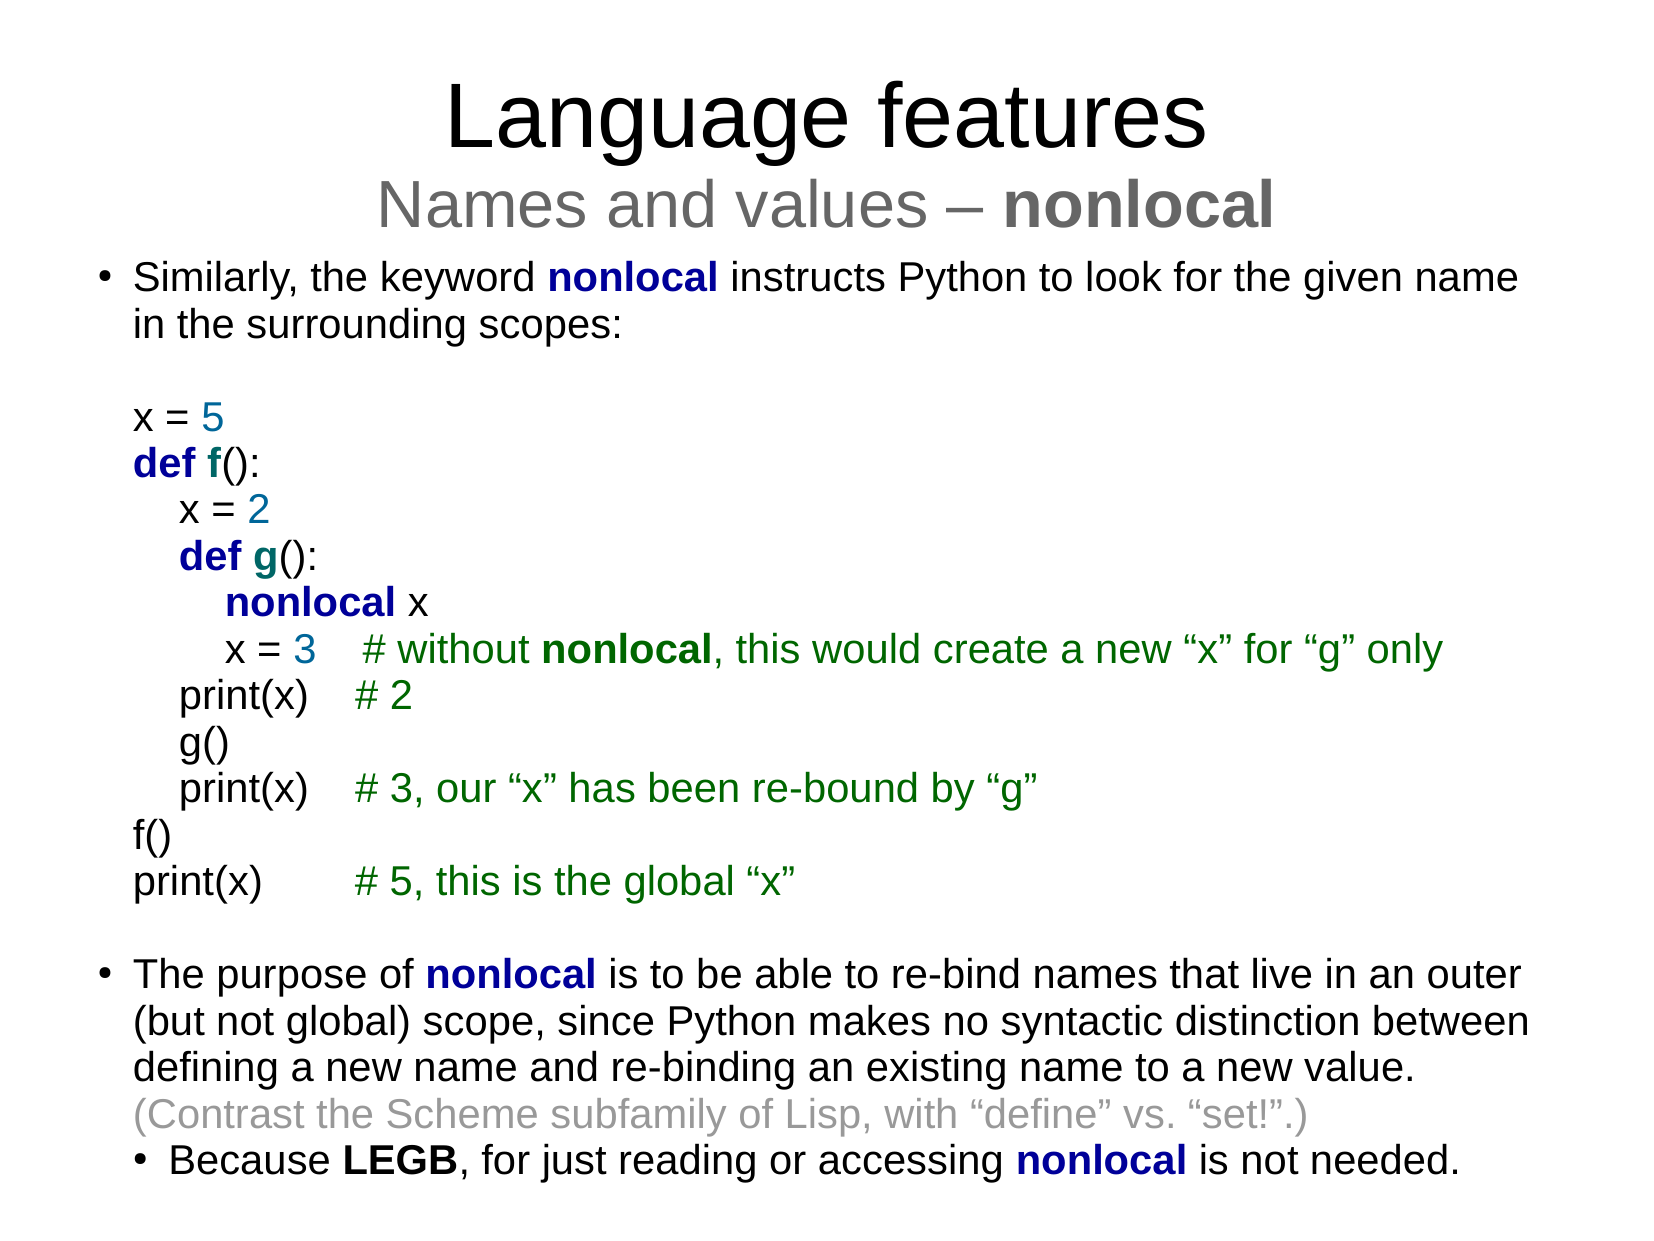

# Language features Names and values – nonlocal
Similarly, the keyword nonlocal instructs Python to look for the given name in the surrounding scopes:
x = 5
def f():
 x = 2
 def g():
 nonlocal x
 x = 3 # without nonlocal, this would create a new “x” for “g” only
 print(x) # 2
 g()
 print(x) # 3, our “x” has been re-bound by “g”
f()
print(x) # 5, this is the global “x”
The purpose of nonlocal is to be able to re-bind names that live in an outer (but not global) scope, since Python makes no syntactic distinction between defining a new name and re-binding an existing name to a new value. (Contrast the Scheme subfamily of Lisp, with “define” vs. “set!”.)
Because LEGB, for just reading or accessing nonlocal is not needed.